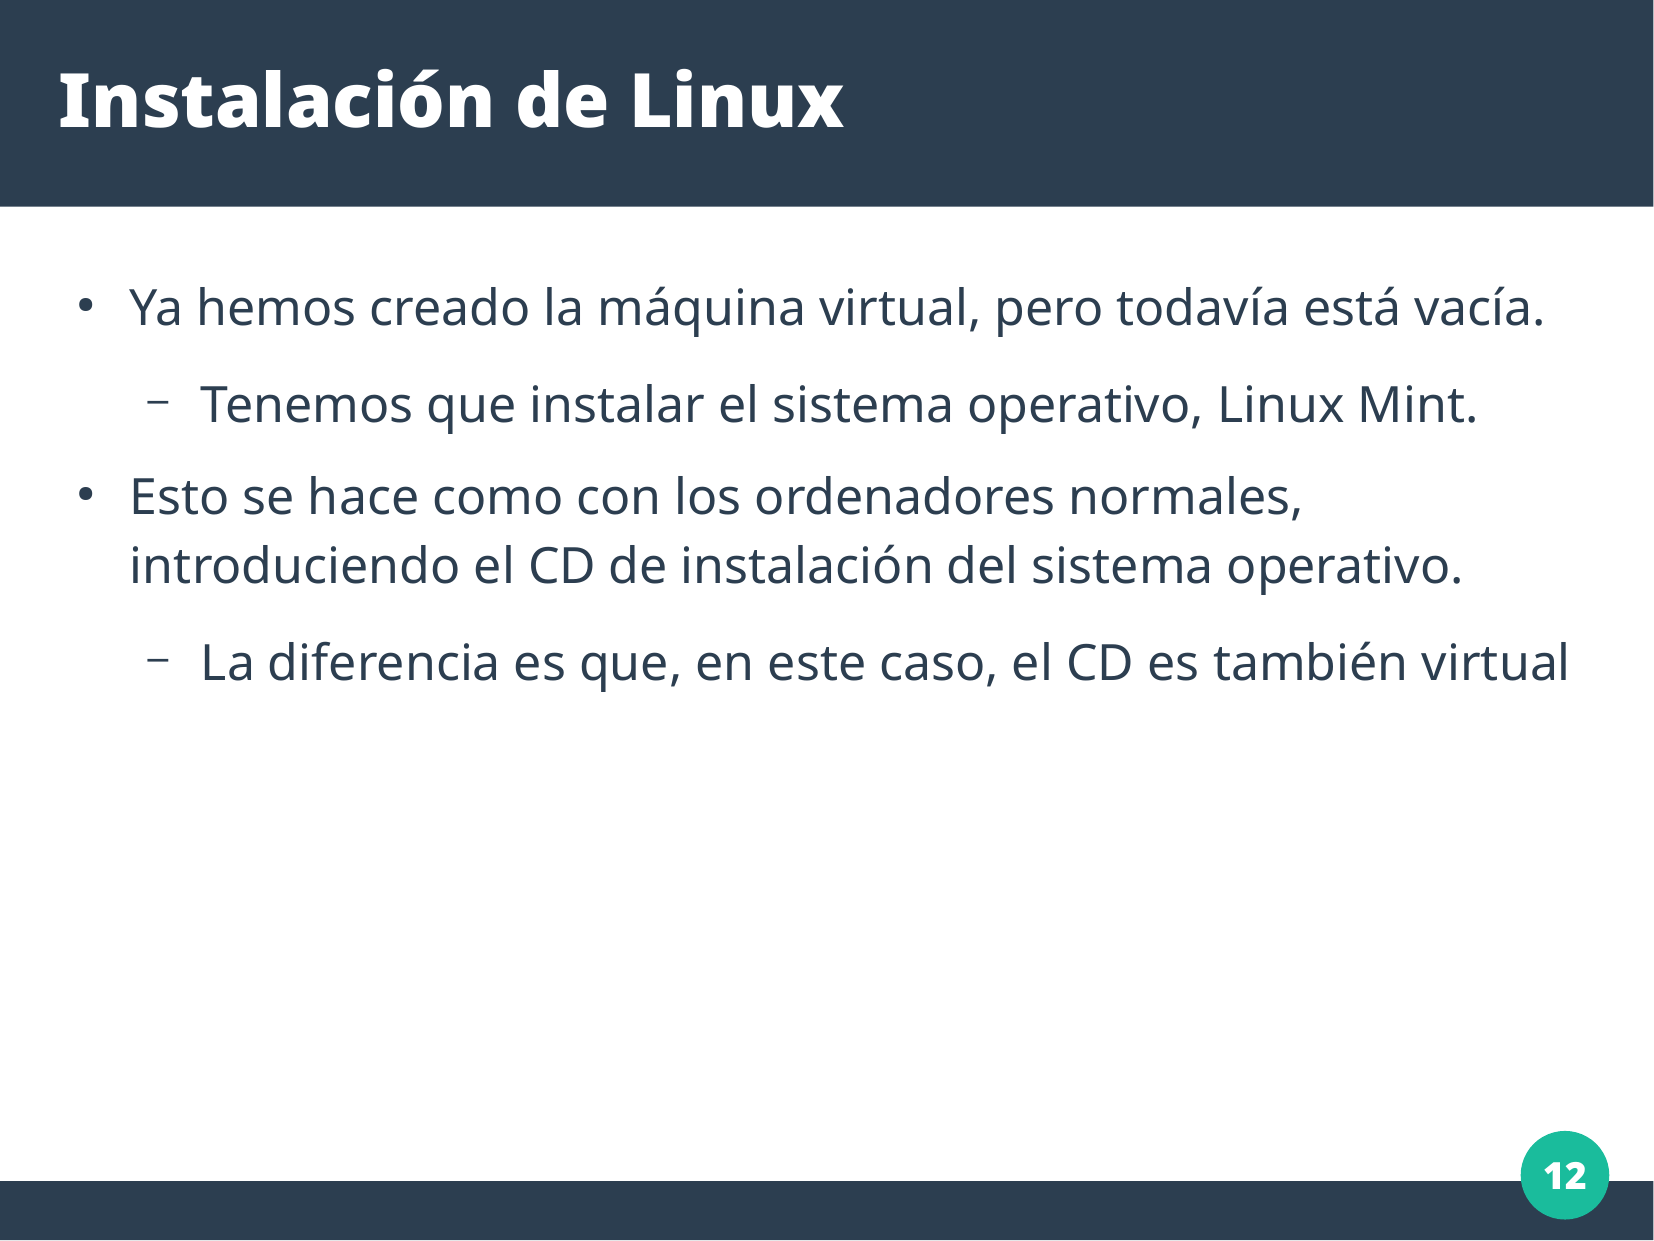

# Instalación de Linux
Ya hemos creado la máquina virtual, pero todavía está vacía.
Tenemos que instalar el sistema operativo, Linux Mint.
Esto se hace como con los ordenadores normales, introduciendo el CD de instalación del sistema operativo.
La diferencia es que, en este caso, el CD es también virtual
12